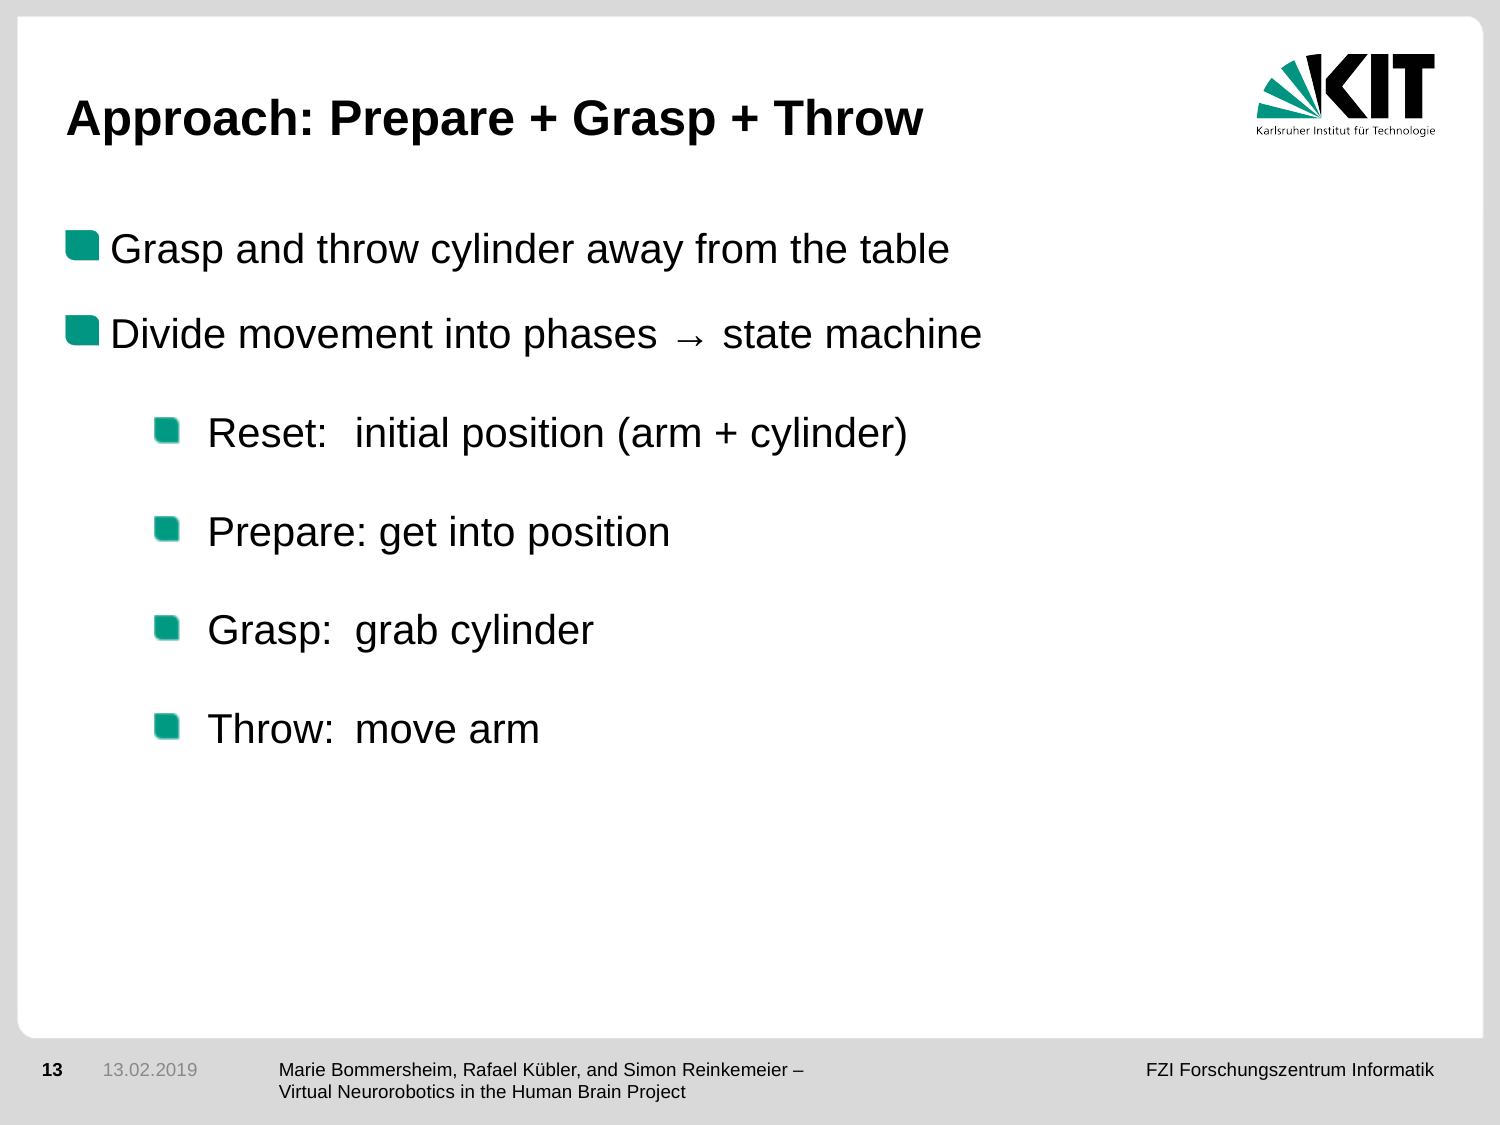

Approach: Prepare + Grasp + Throw
# Grasp and throw cylinder away from the table
Divide movement into phases → state machine
Reset:	initial position (arm + cylinder)
Prepare: get into position
Grasp:	grab cylinder
Throw:	move arm
13.02.2019